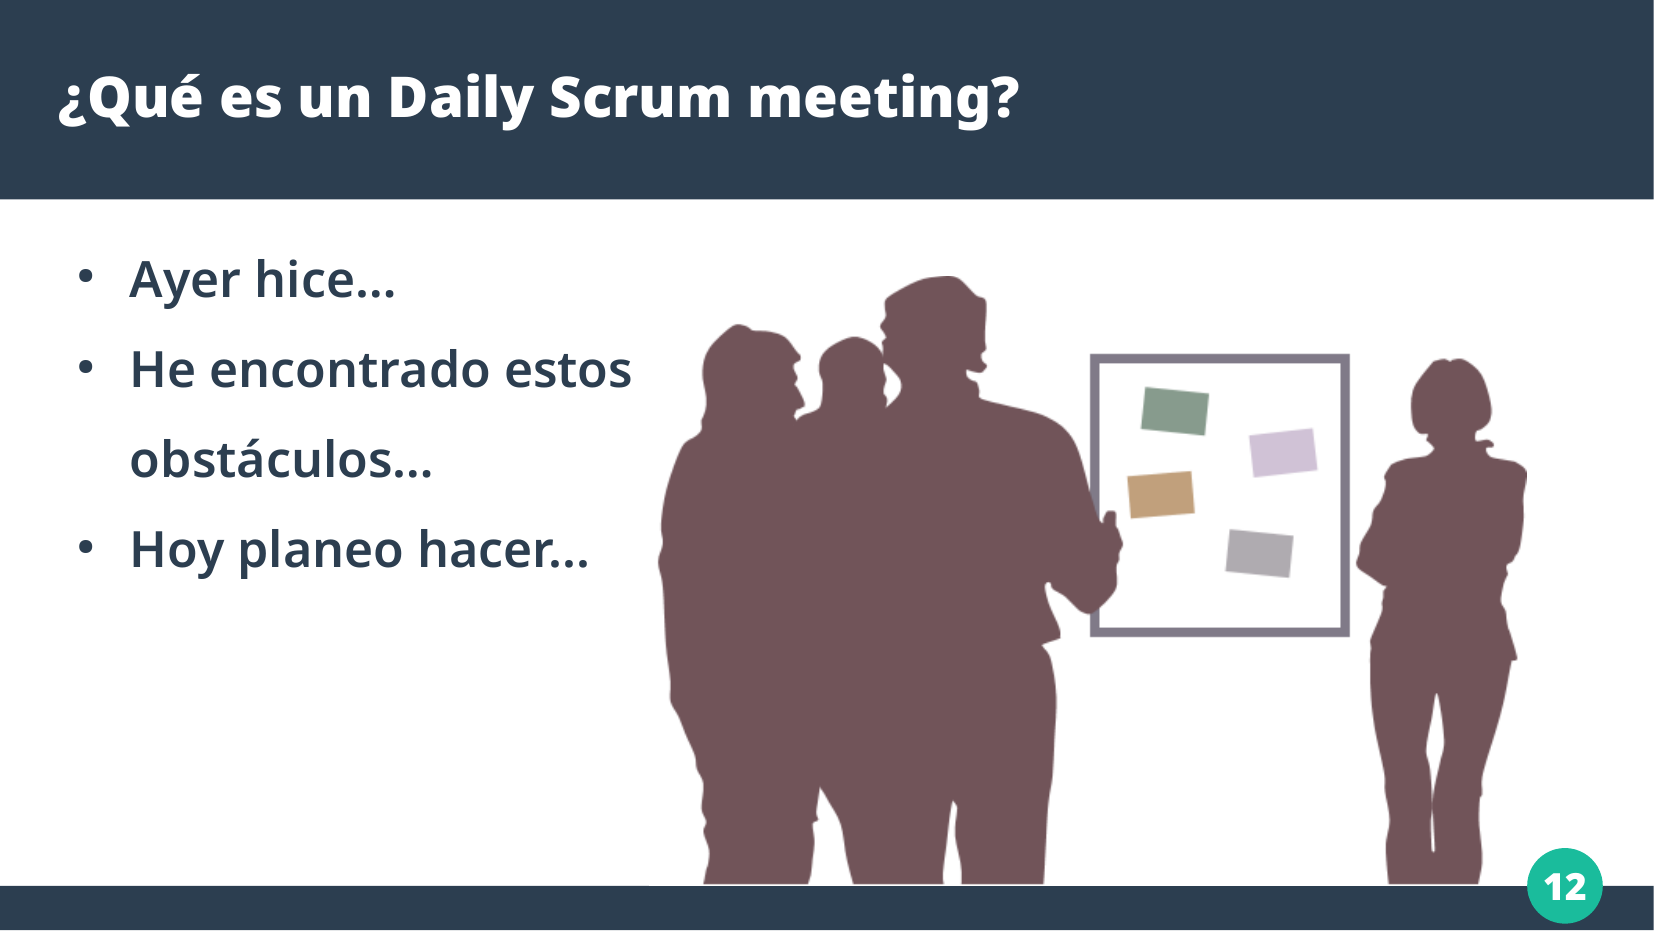

# ¿Qué es un Daily Scrum meeting?
Ayer hice…
He encontrado estos
obstáculos…
Hoy planeo hacer...